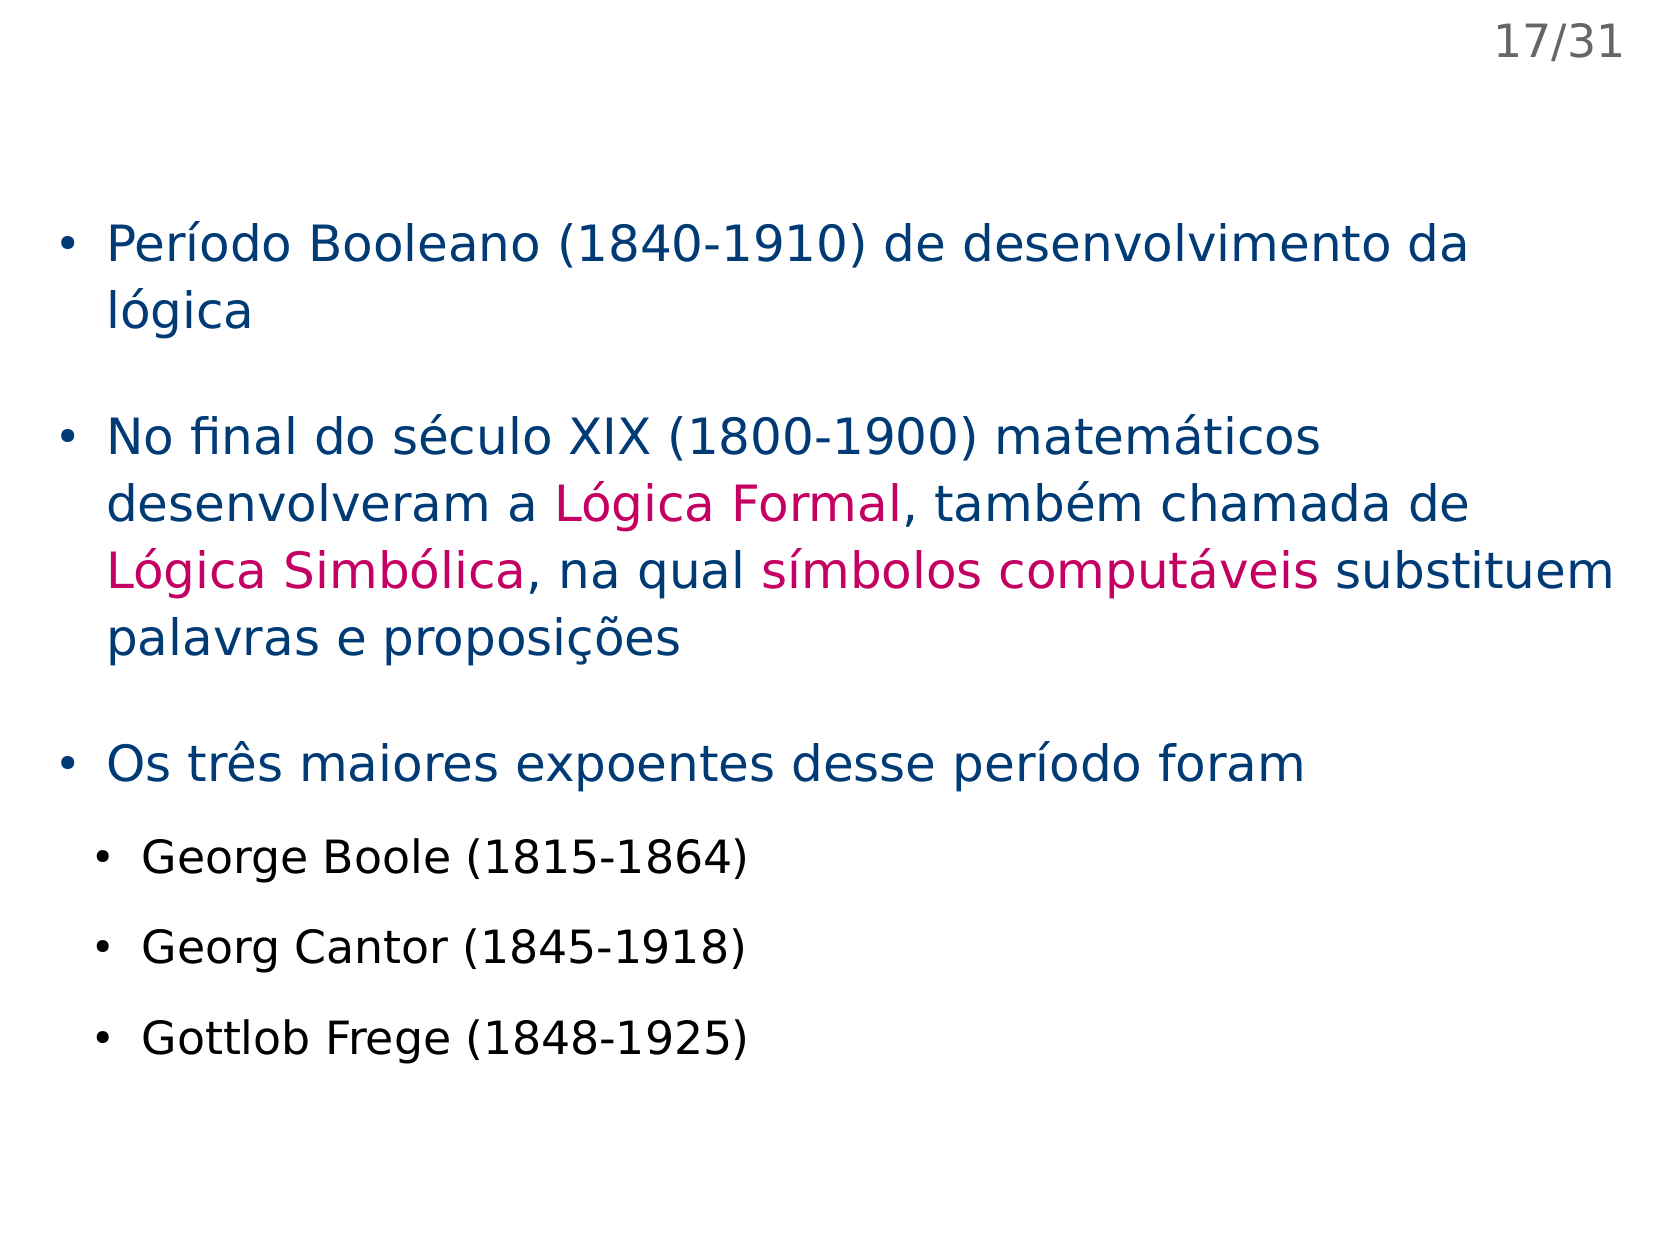

17
#
Período Booleano (1840-1910) de desenvolvimento da lógica
No final do século XIX (1800-1900) matemáticos desenvolveram a Lógica Formal, também chamada de Lógica Simbólica, na qual símbolos computáveis substituem palavras e proposições
Os três maiores expoentes desse período foram
George Boole (1815-1864)
Georg Cantor (1845-1918)
Gottlob Frege (1848-1925)